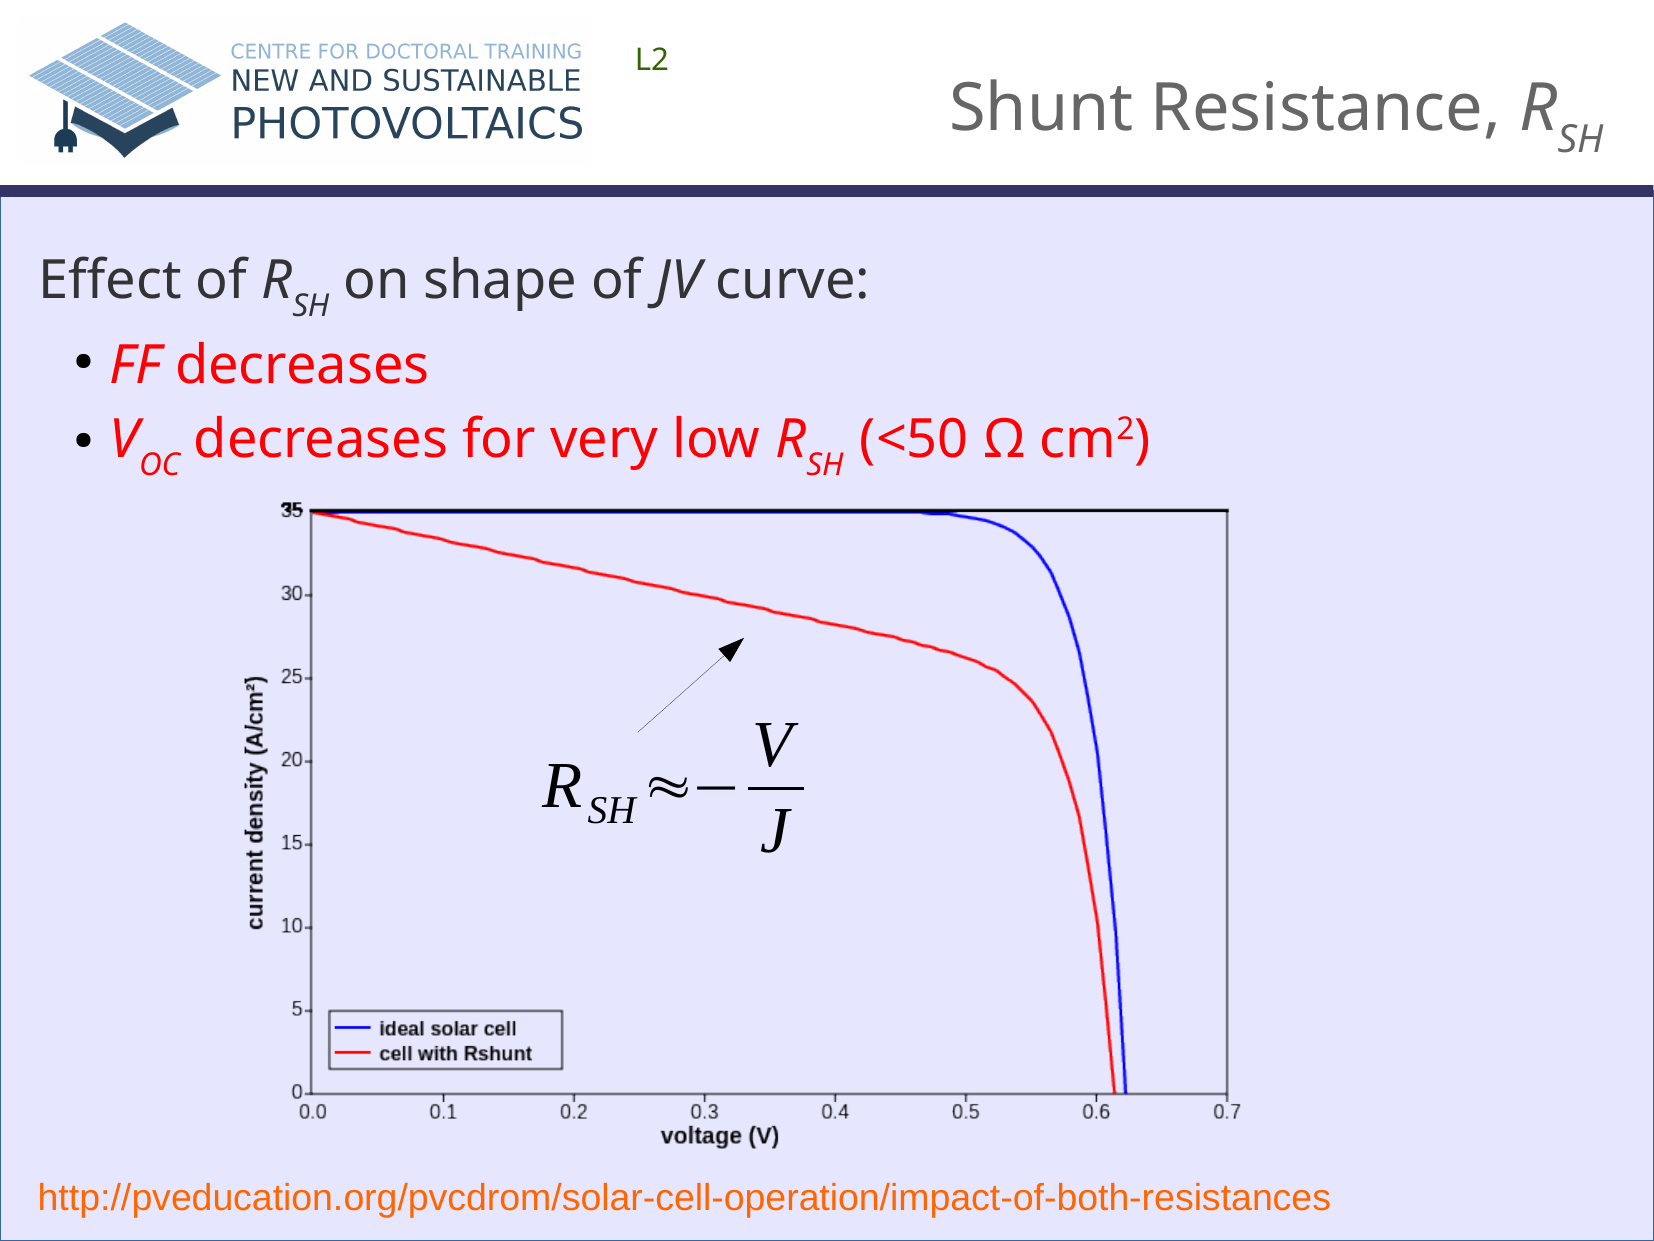

L2
Shunt Resistance, RSH
Effect of RSH on shape of JV curve:
FF decreases
VOC decreases for very low RSH (<50 Ω cm2)
http://pveducation.org/pvcdrom/solar-cell-operation/impact-of-both-resistances